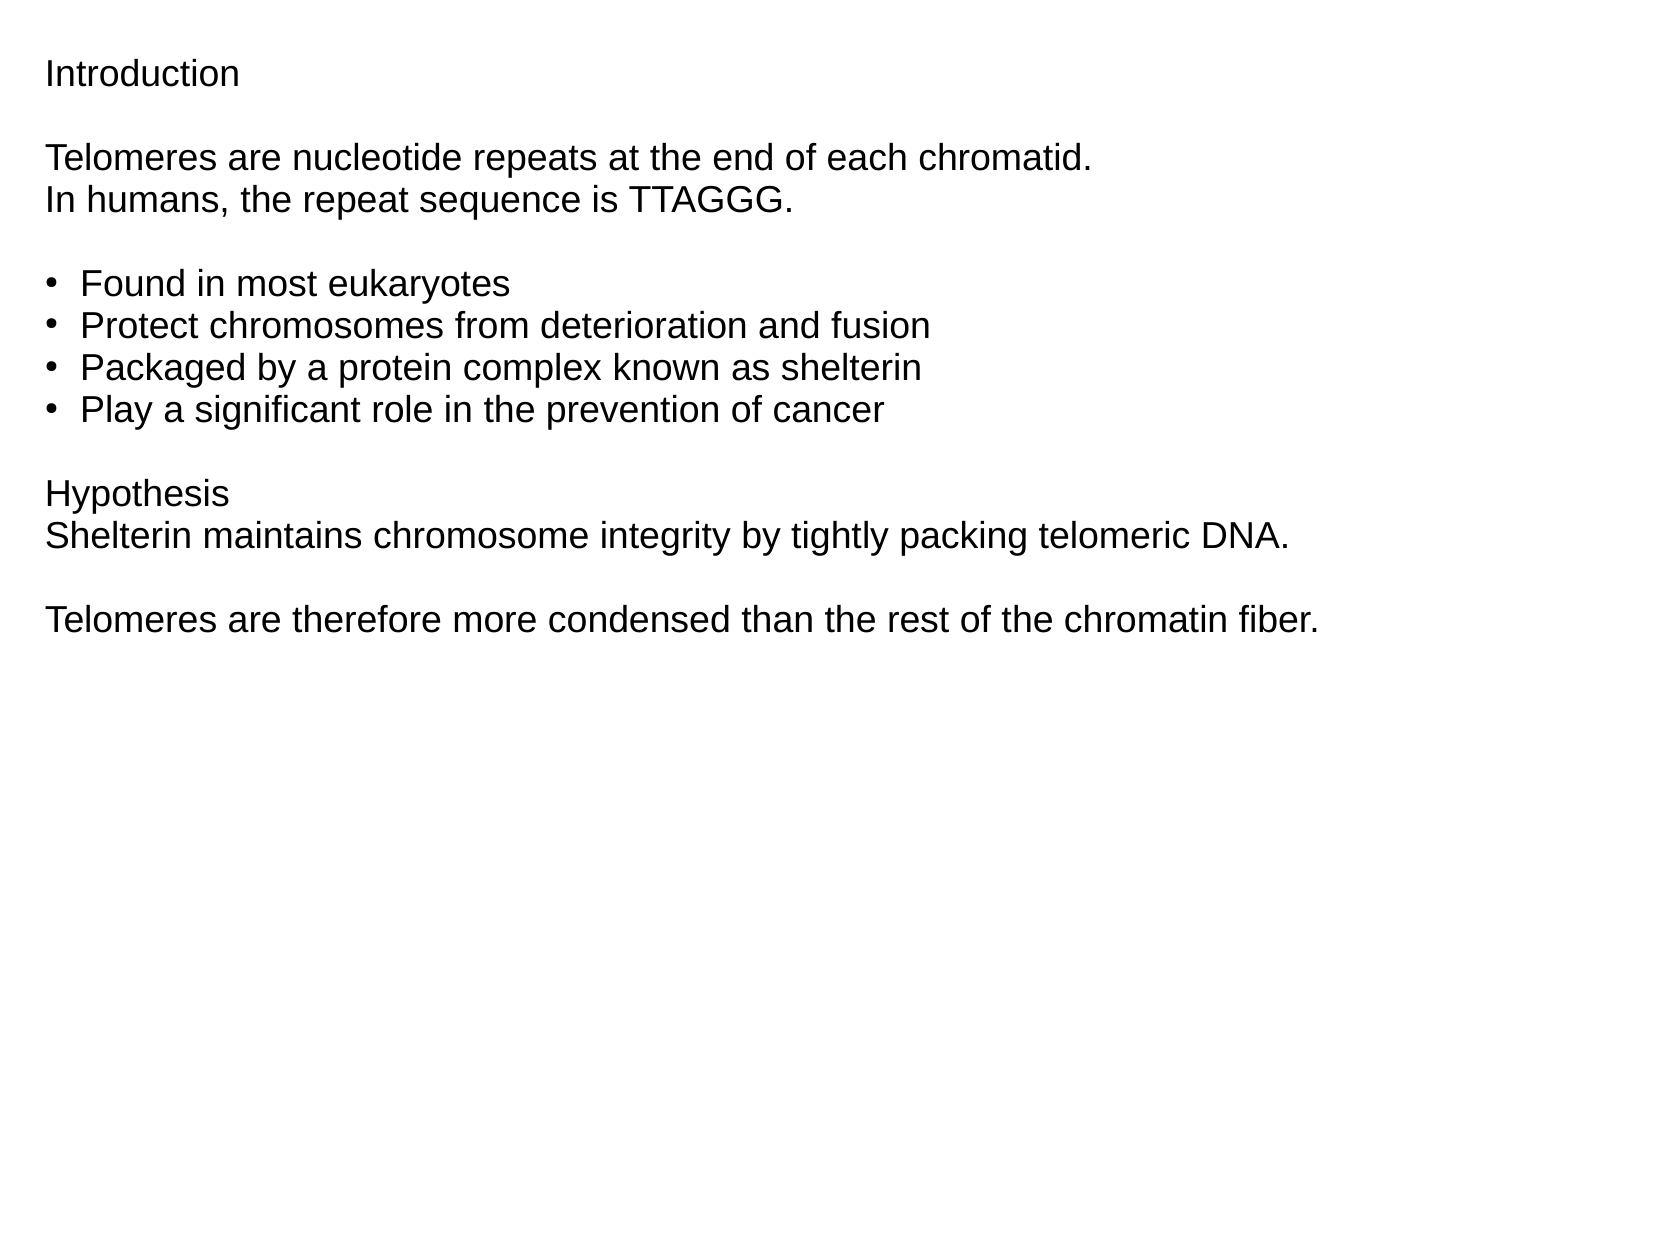

Introduction
Telomeres are nucleotide repeats at the end of each chromatid.
In humans, the repeat sequence is TTAGGG.
Found in most eukaryotes
Protect chromosomes from deterioration and fusion
Packaged by a protein complex known as shelterin
Play a significant role in the prevention of cancer
Hypothesis
Shelterin maintains chromosome integrity by tightly packing telomeric DNA.
Telomeres are therefore more condensed than the rest of the chromatin fiber.